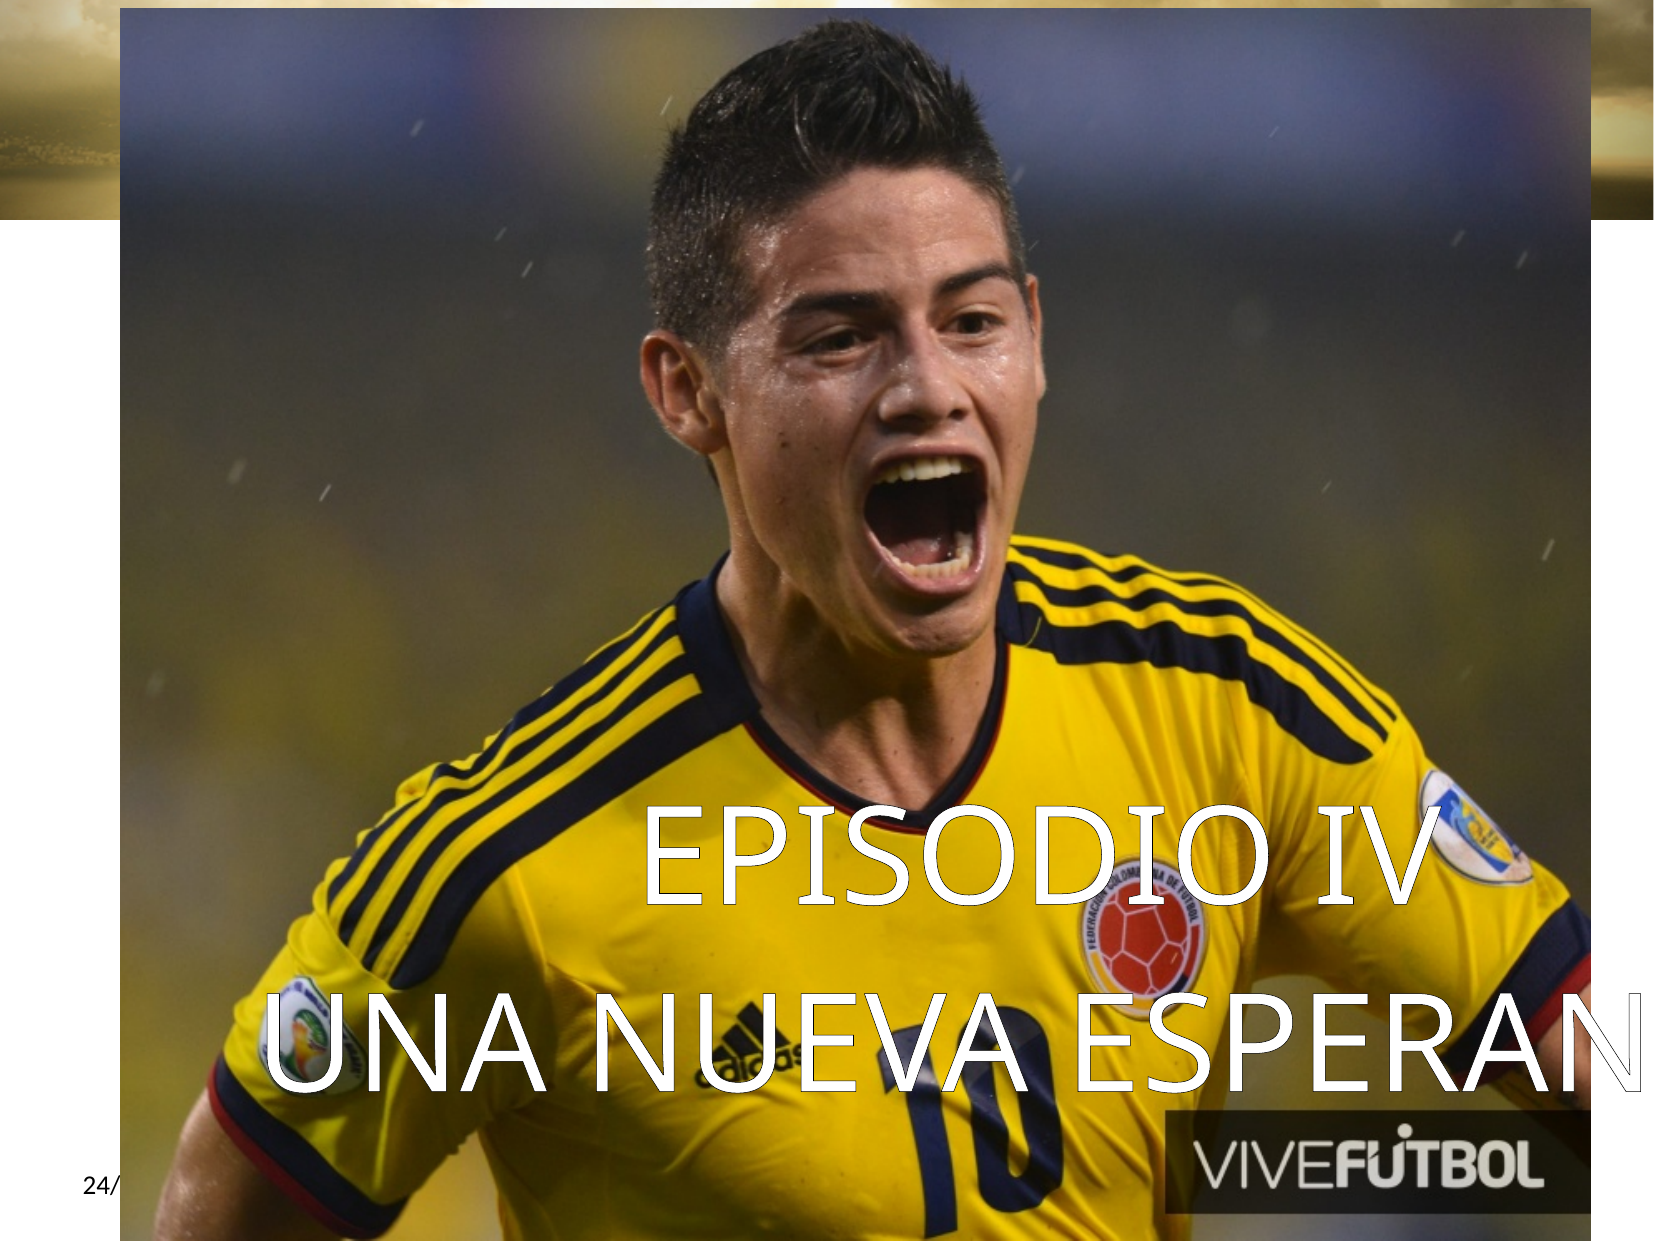

EPISODIO IV
UNA NUEVA ESPERANZA
Introducción a la Física (Asorey-Sarmiento)
4